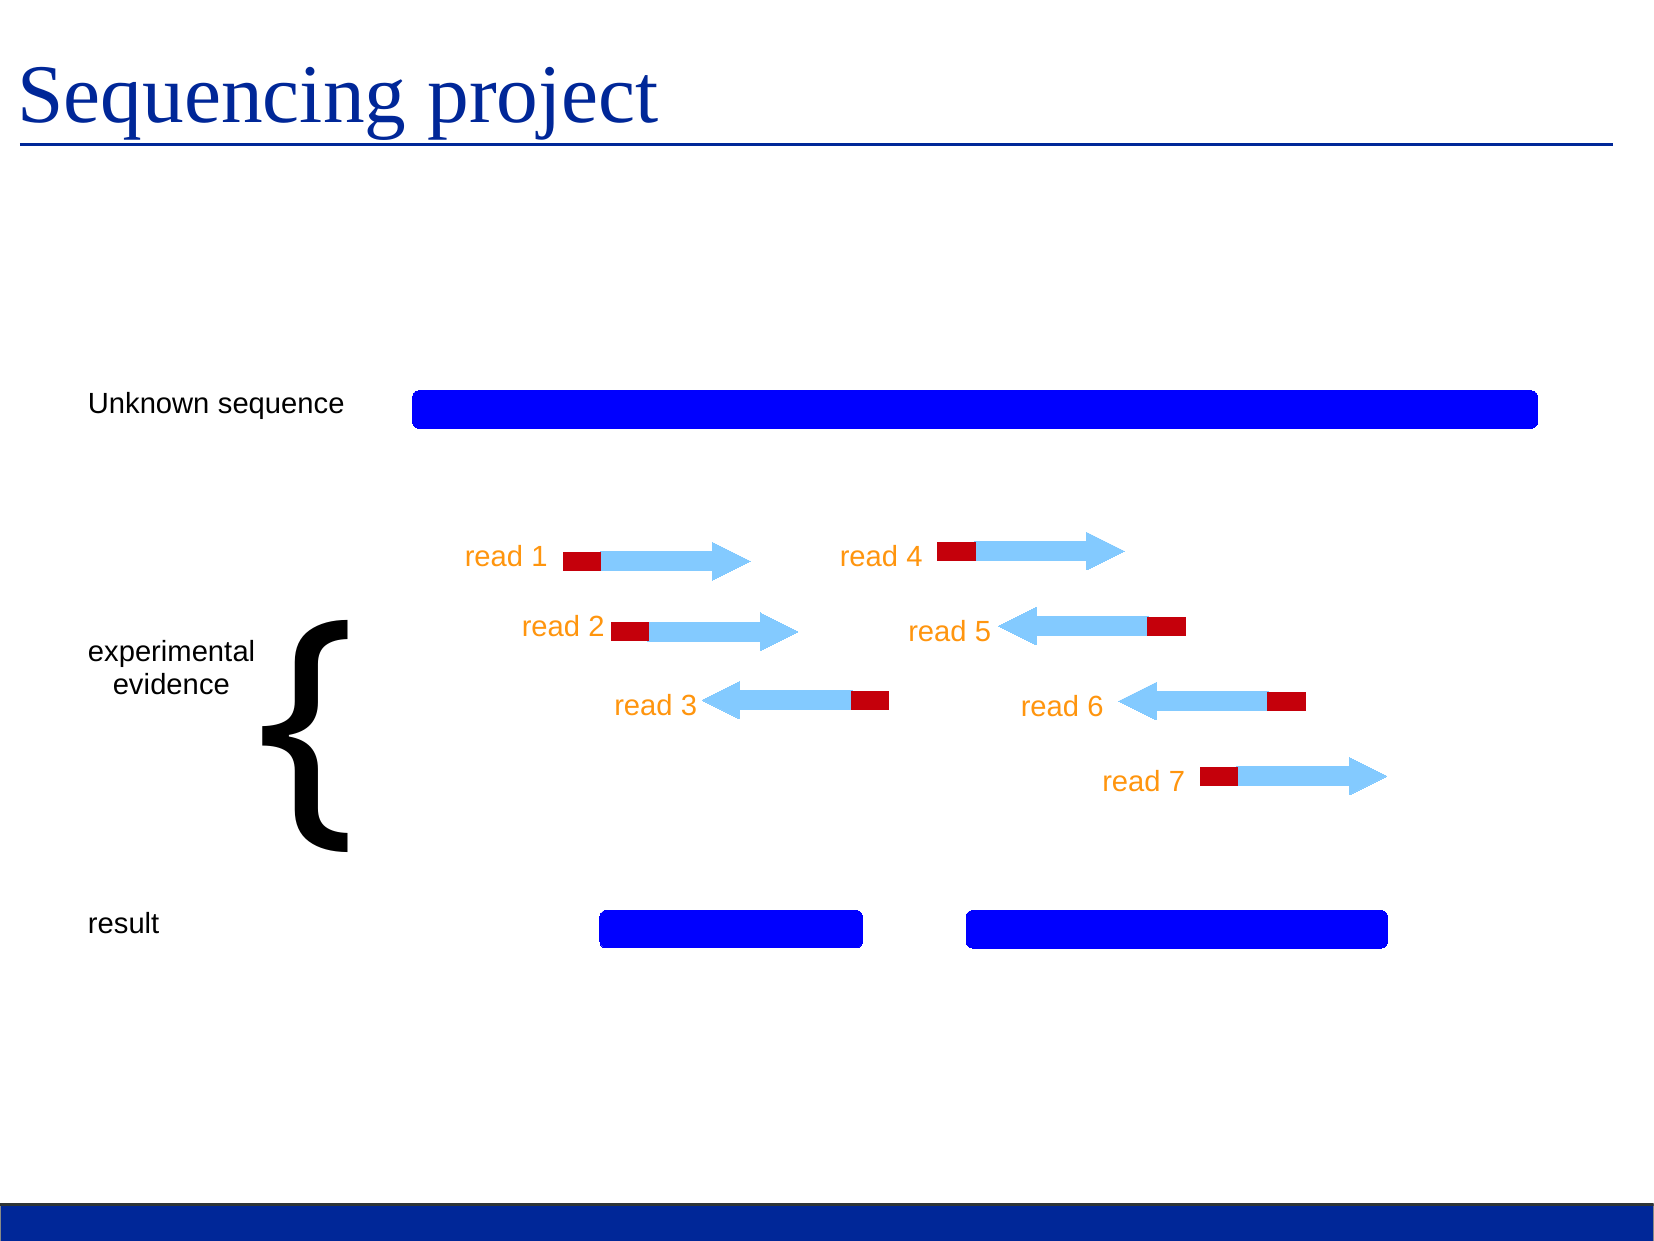

# Sequencing project
Unknown sequence
{
read 1
read 4
read 2
read 5
experimental
evidence
read 3
read 6
read 7
result